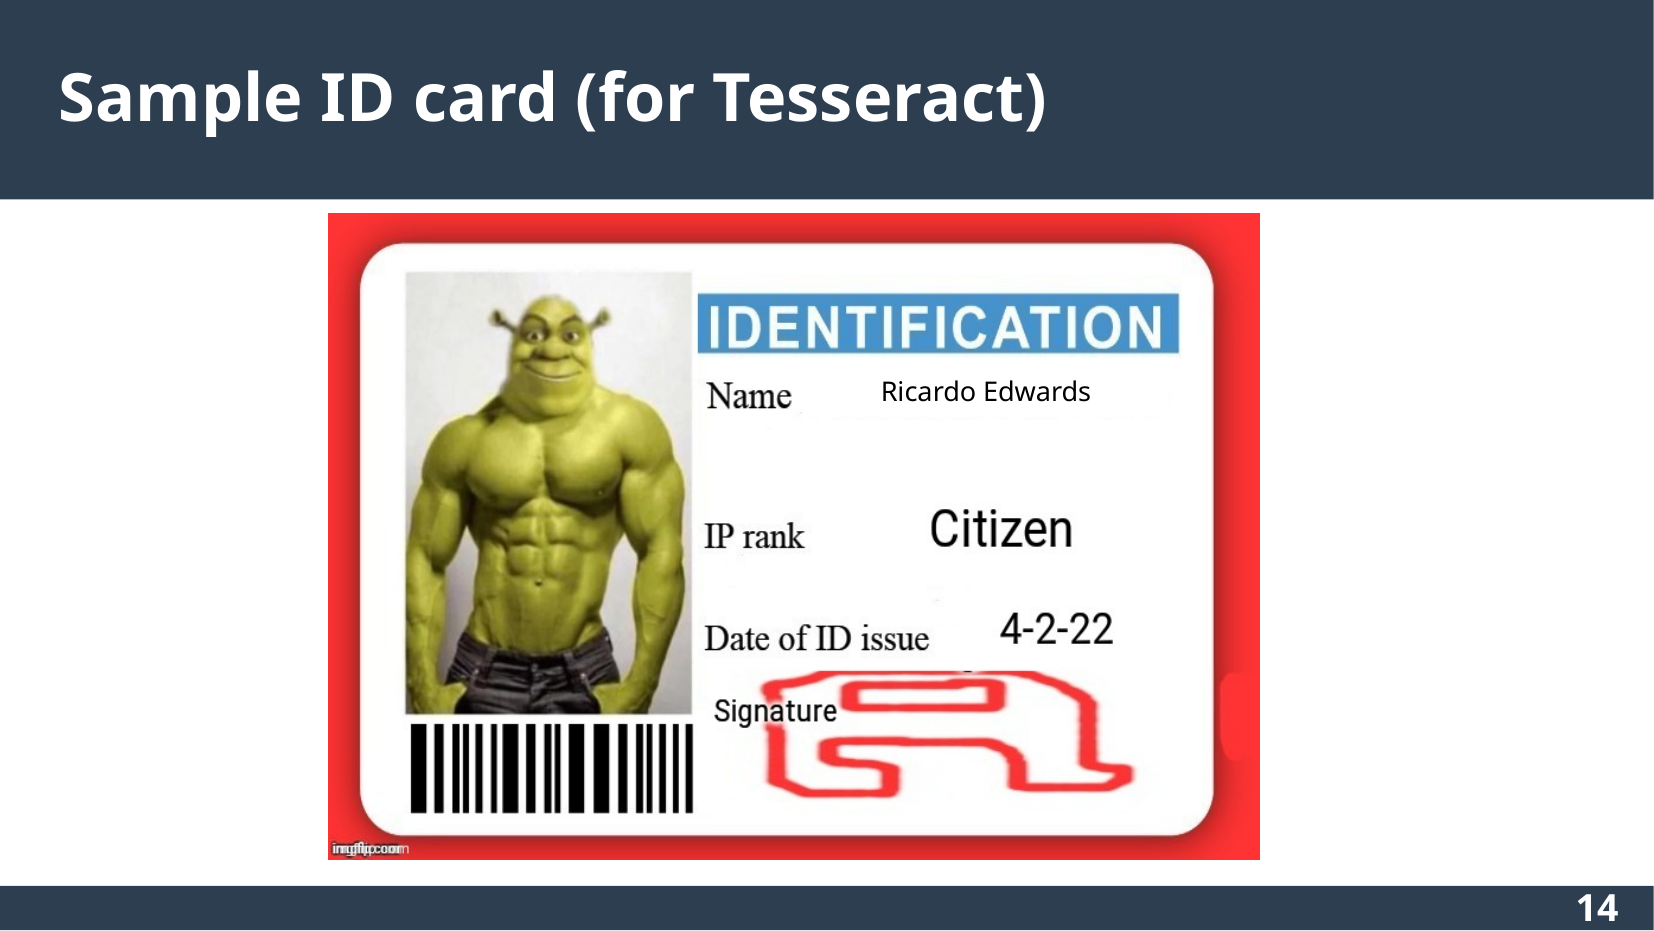

# Sample ID card (for Tesseract)
Ricardo Edwards
14